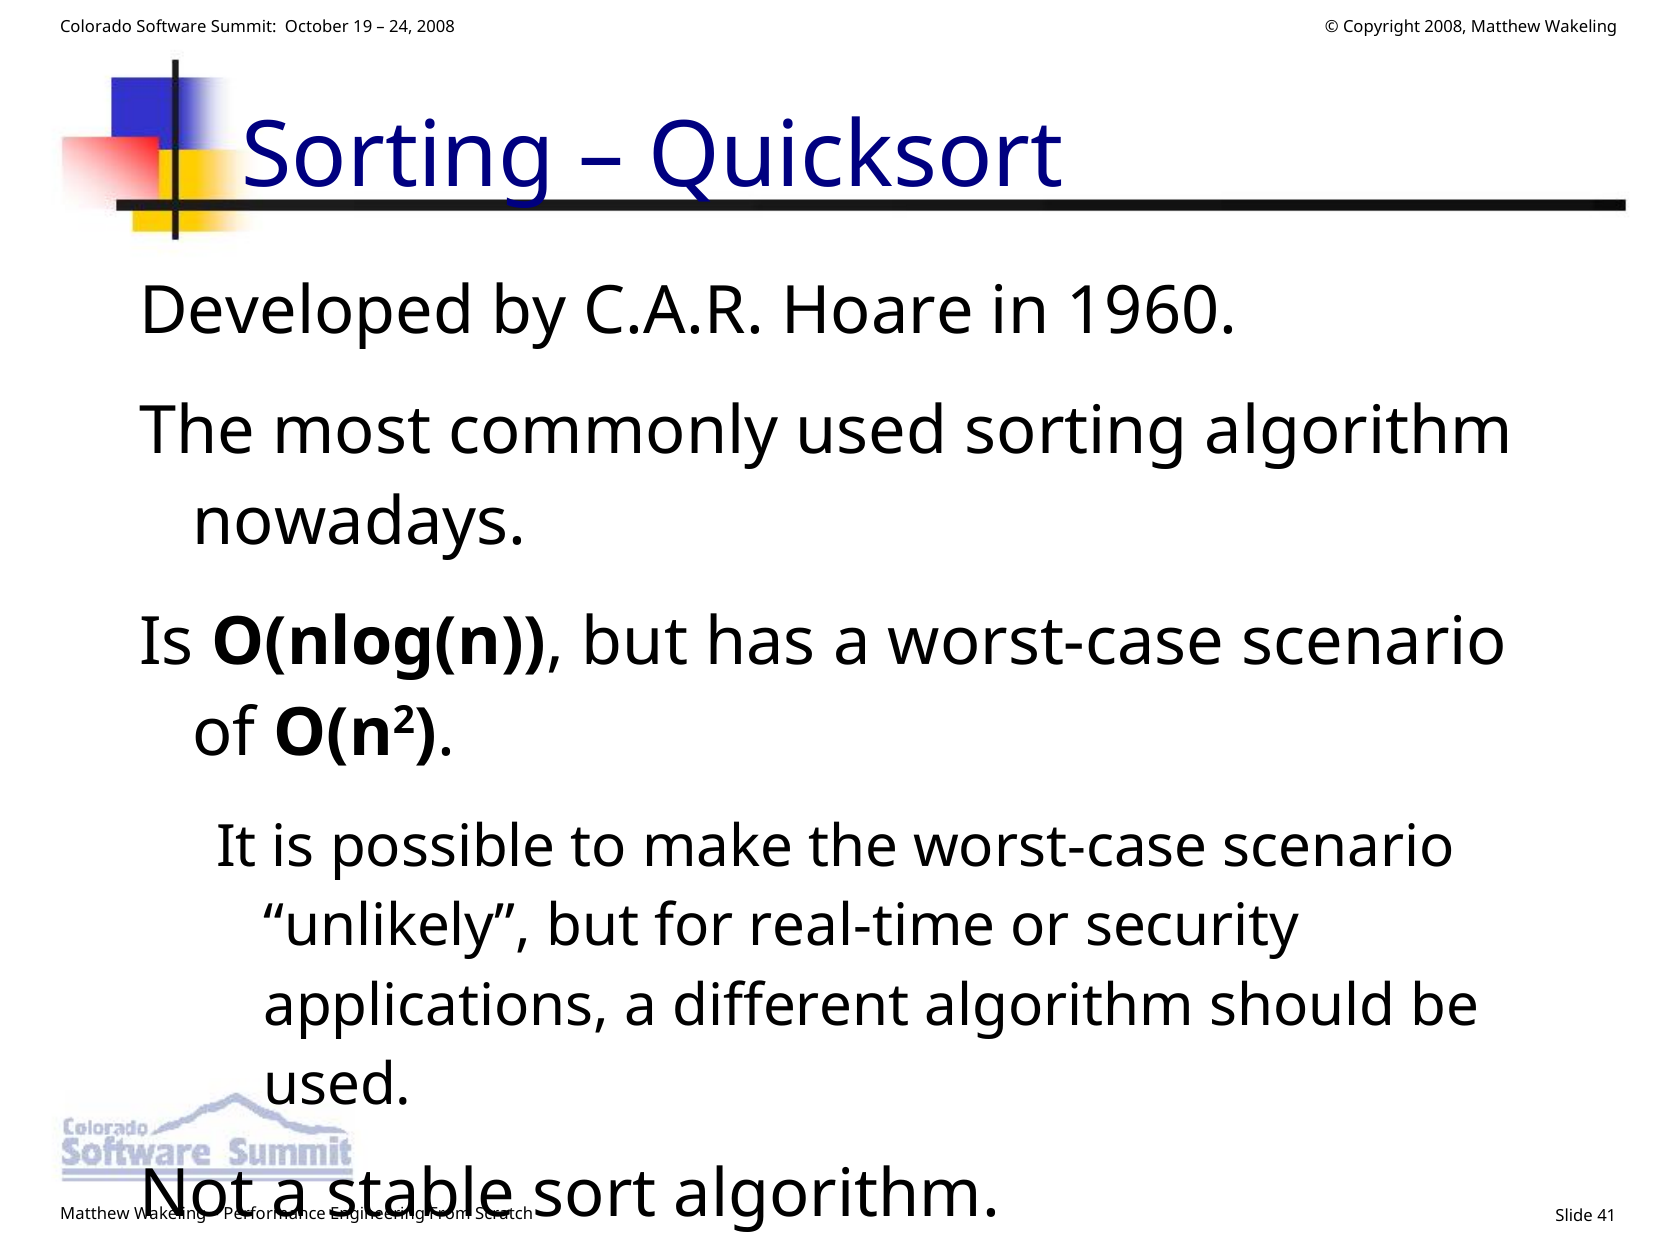

# Sorting – Quicksort
Developed by C.A.R. Hoare in 1960.
The most commonly used sorting algorithm nowadays.
Is O(nlog(n)), but has a worst-case scenario of O(n2).
It is possible to make the worst-case scenario “unlikely”, but for real-time or security applications, a different algorithm should be used.
Not a stable sort algorithm.